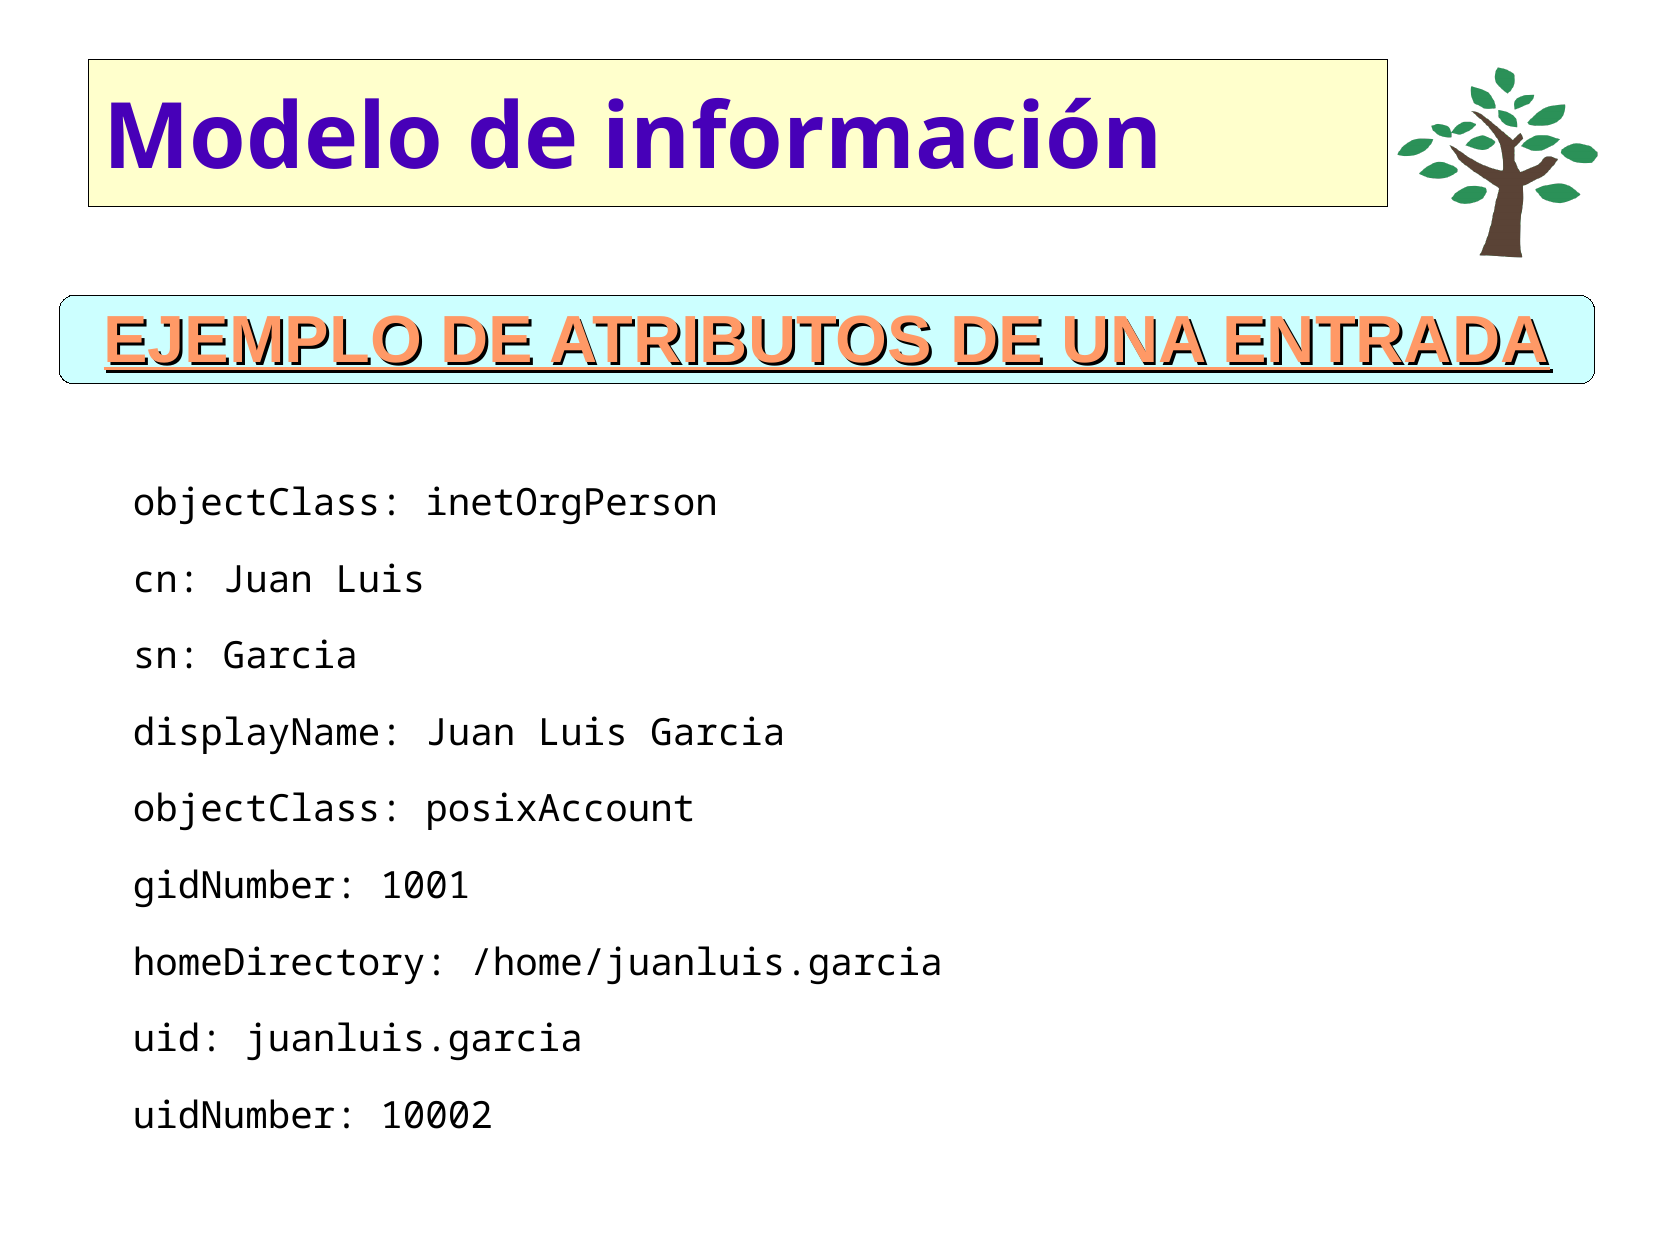

Modelo de información
EJEMPLO DE ATRIBUTOS DE UNA ENTRADA
objectClass: inetOrgPerson
cn: Juan Luis
sn: Garcia
displayName: Juan Luis Garcia
objectClass: posixAccount
gidNumber: 1001
homeDirectory: /home/juanluis.garcia
uid: juanluis.garcia
uidNumber: 10002